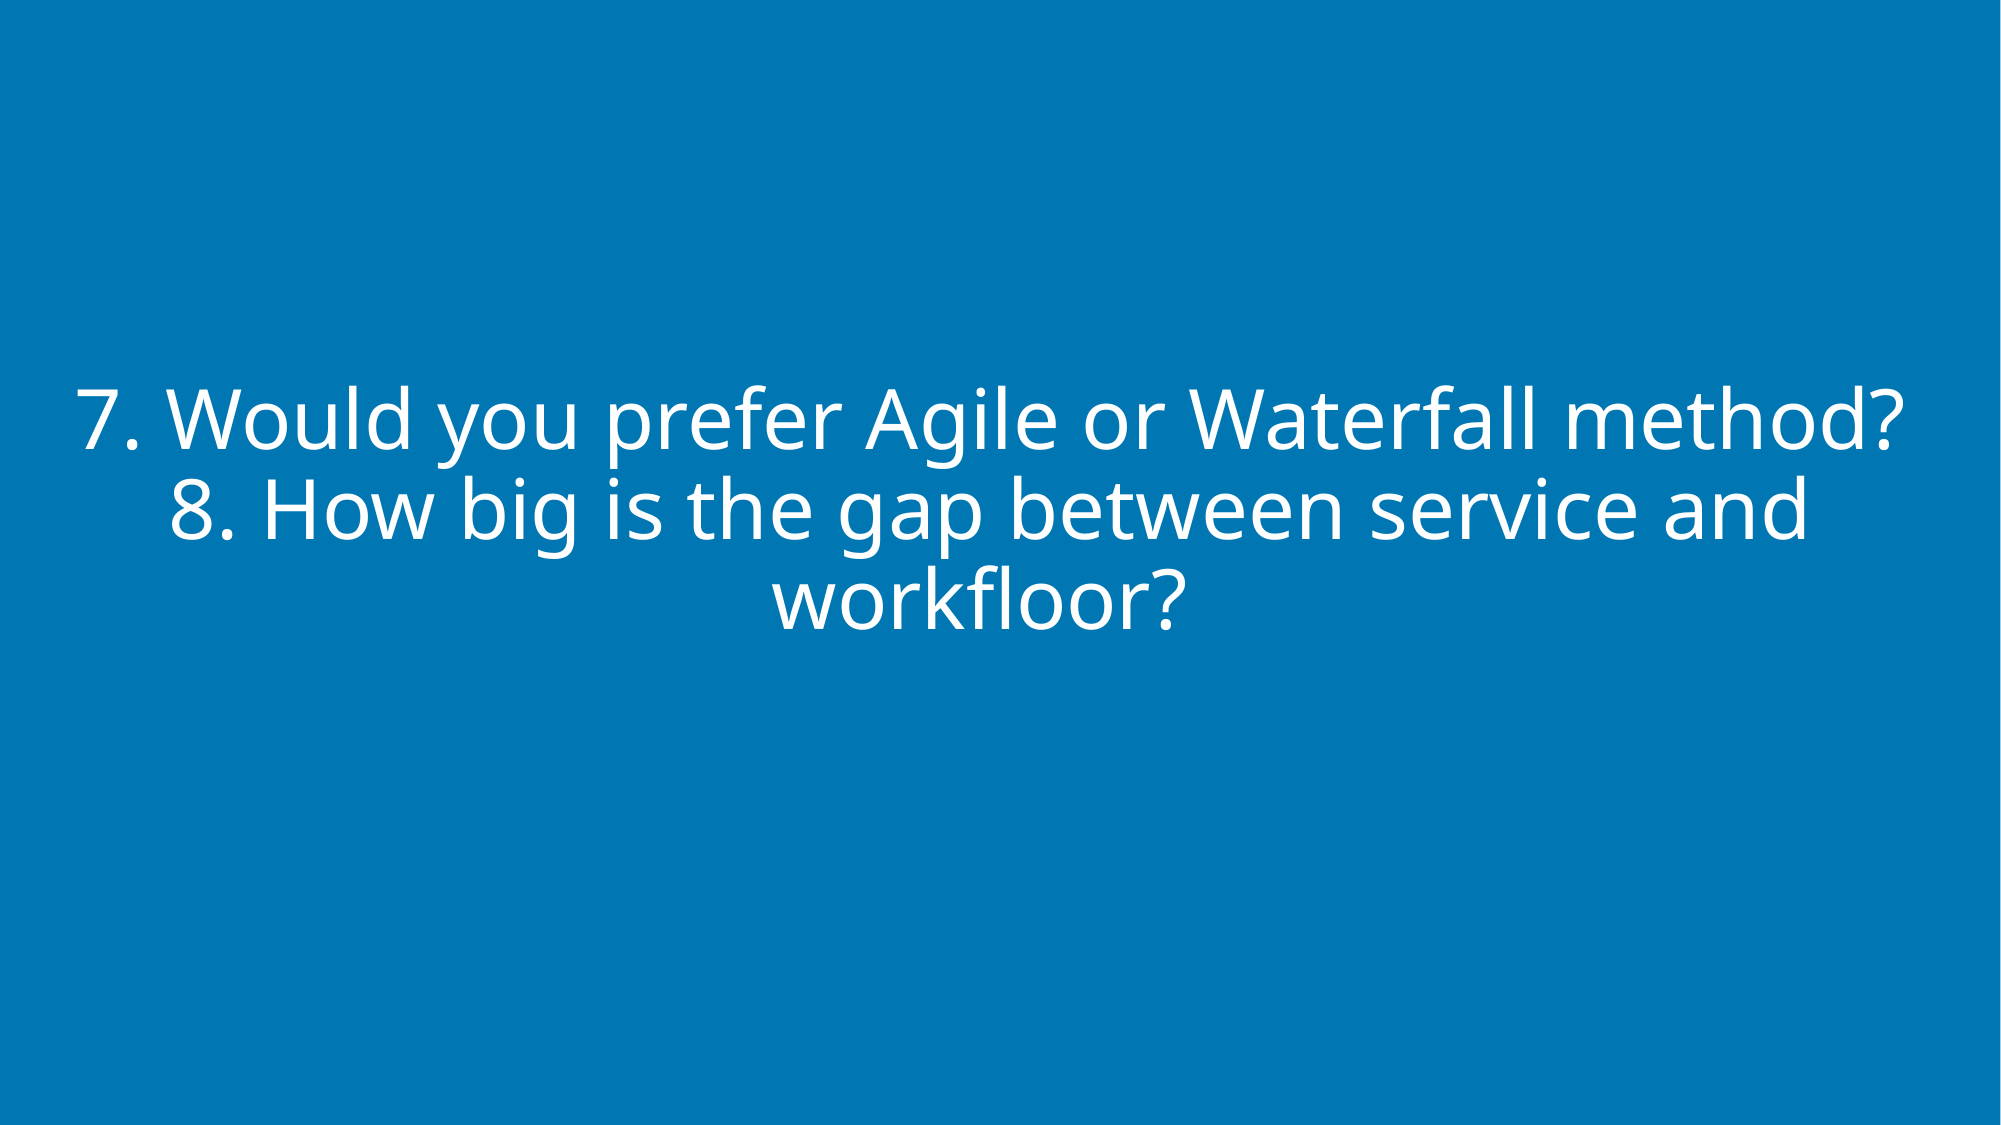

# 7. Would you prefer Agile or Waterfall method?
8. How big is the gap between service and workfloor?